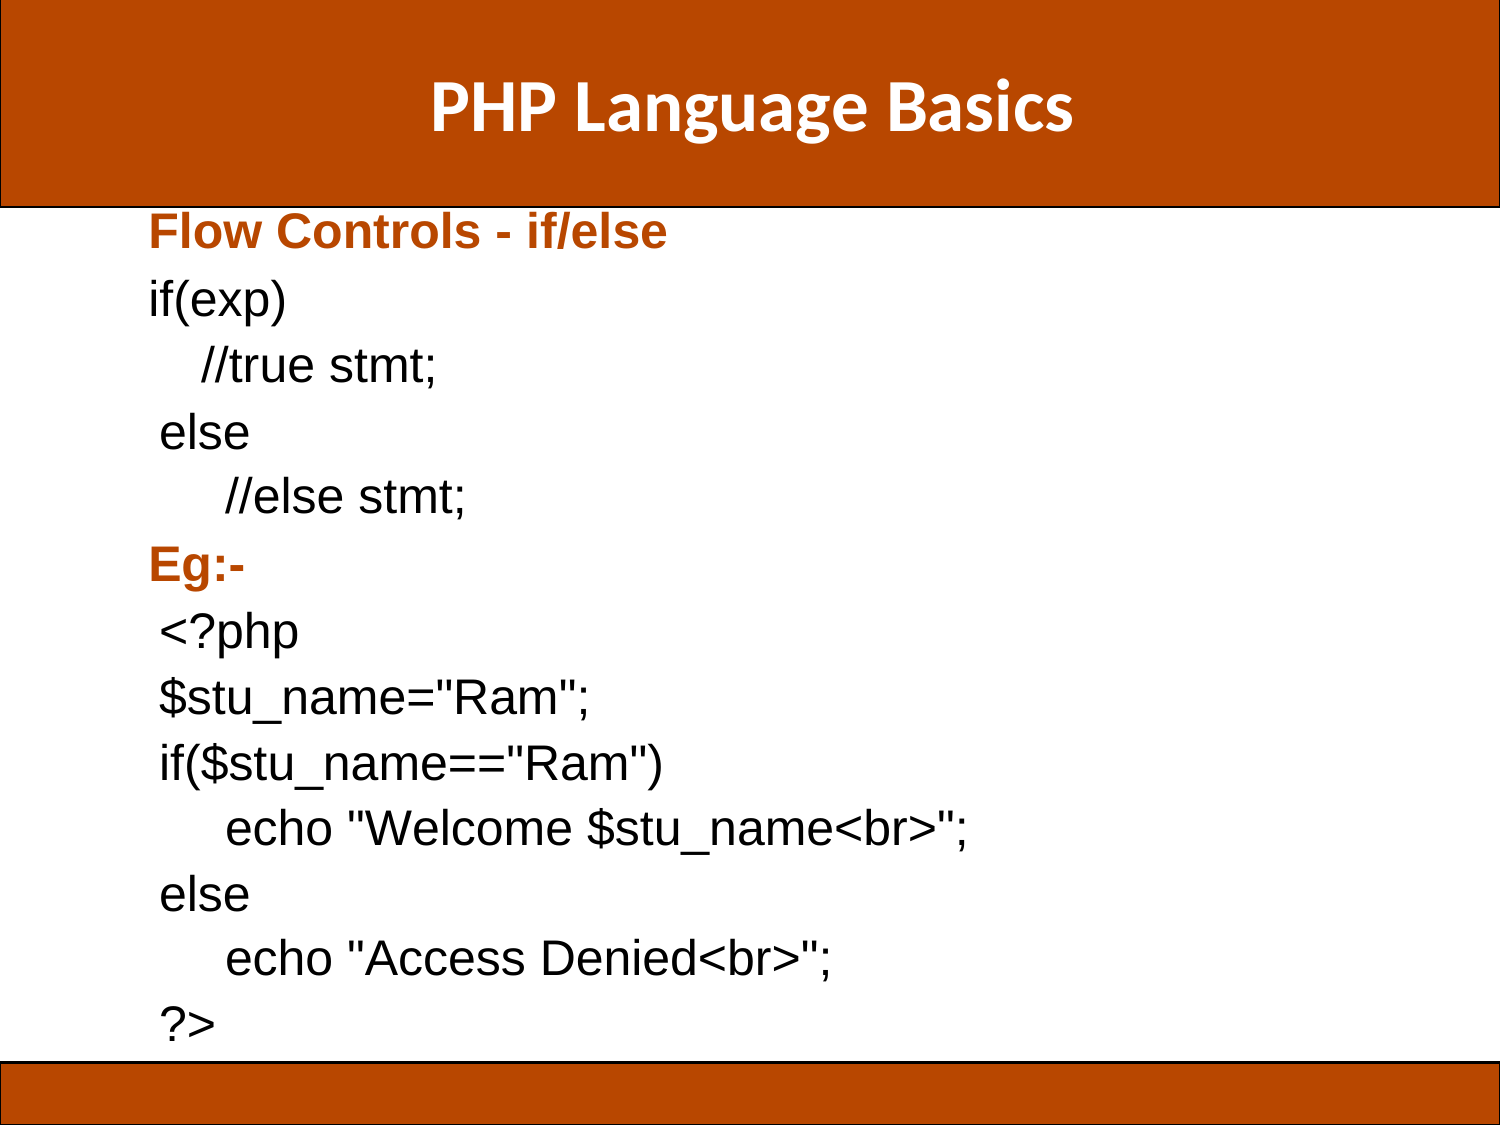

PHP Language Basics
# Flow Controls - if/else
if(exp)
 //true stmt;
else
//else stmt;
Eg:-
<?php
$stu_name="Ram";
if($stu_name=="Ram")
echo "Welcome $stu_name<br>";
else
echo "Access Denied<br>";
?>